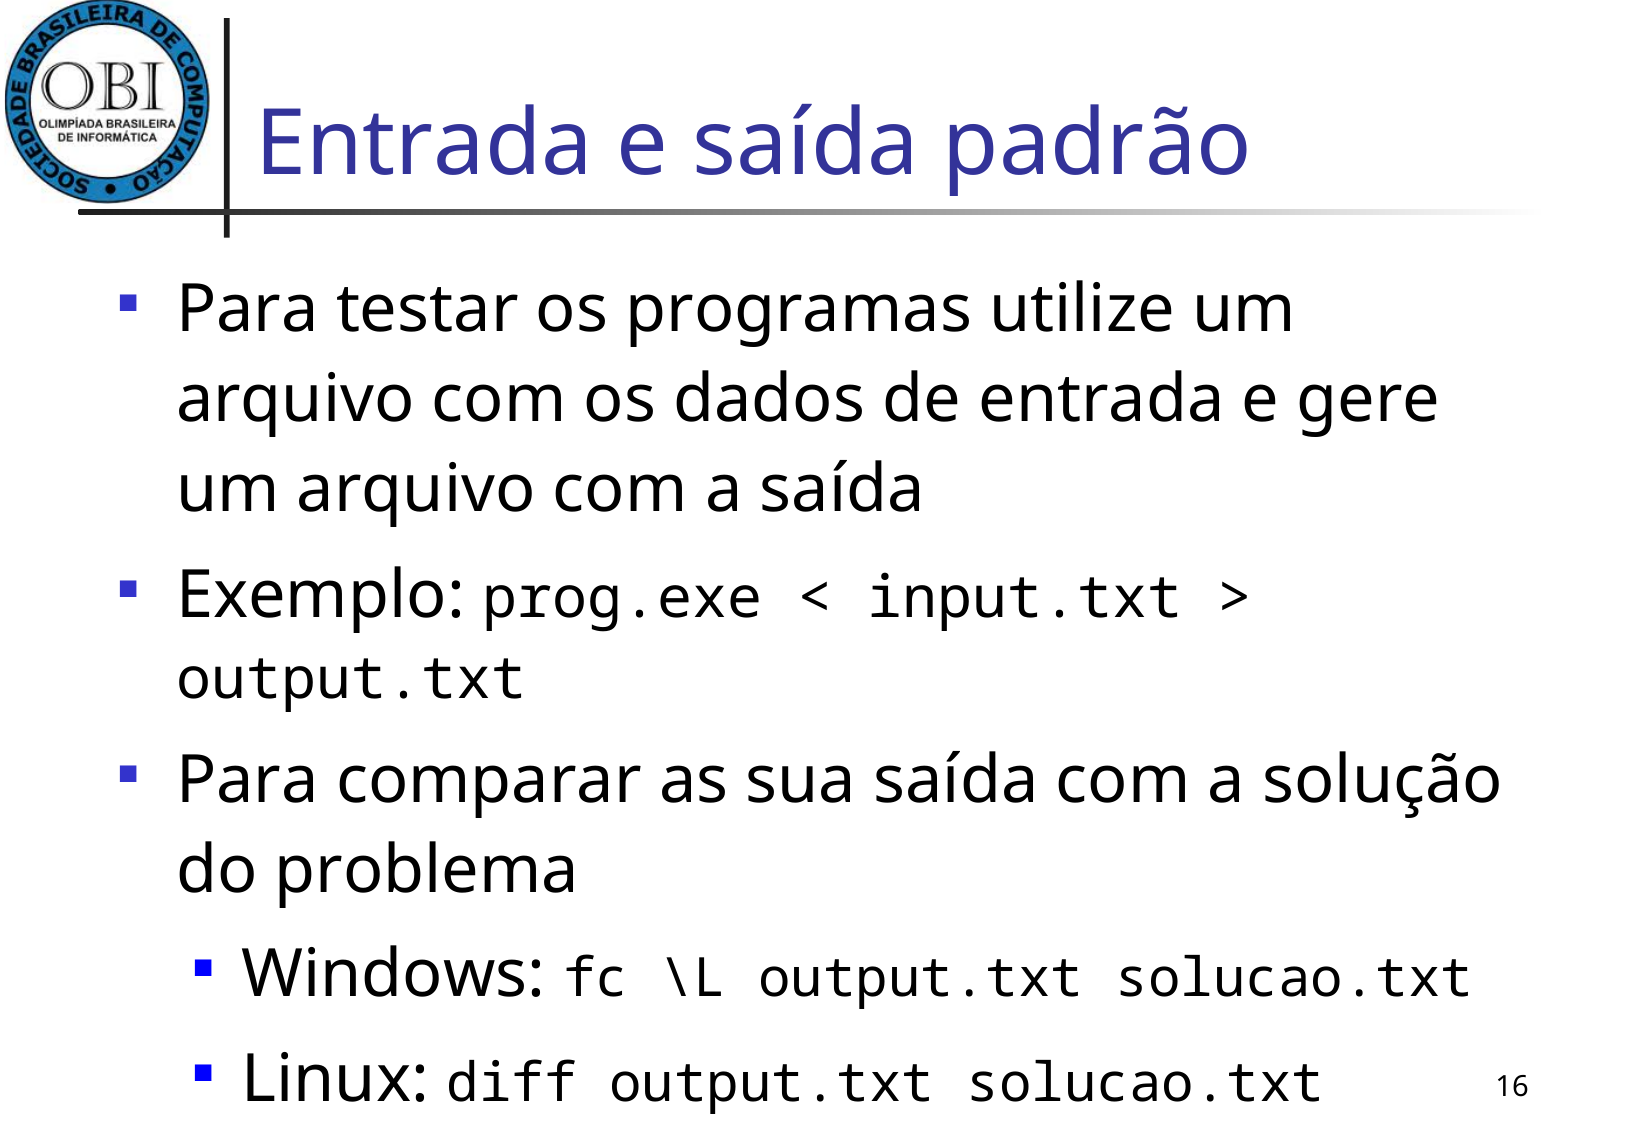

# Entrada e saída padrão
Para testar os programas utilize um arquivo com os dados de entrada e gere um arquivo com a saída
Exemplo: prog.exe < input.txt > output.txt
Para comparar as sua saída com a solução do problema
Windows: fc \L output.txt solucao.txt
Linux: diff output.txt solucao.txt